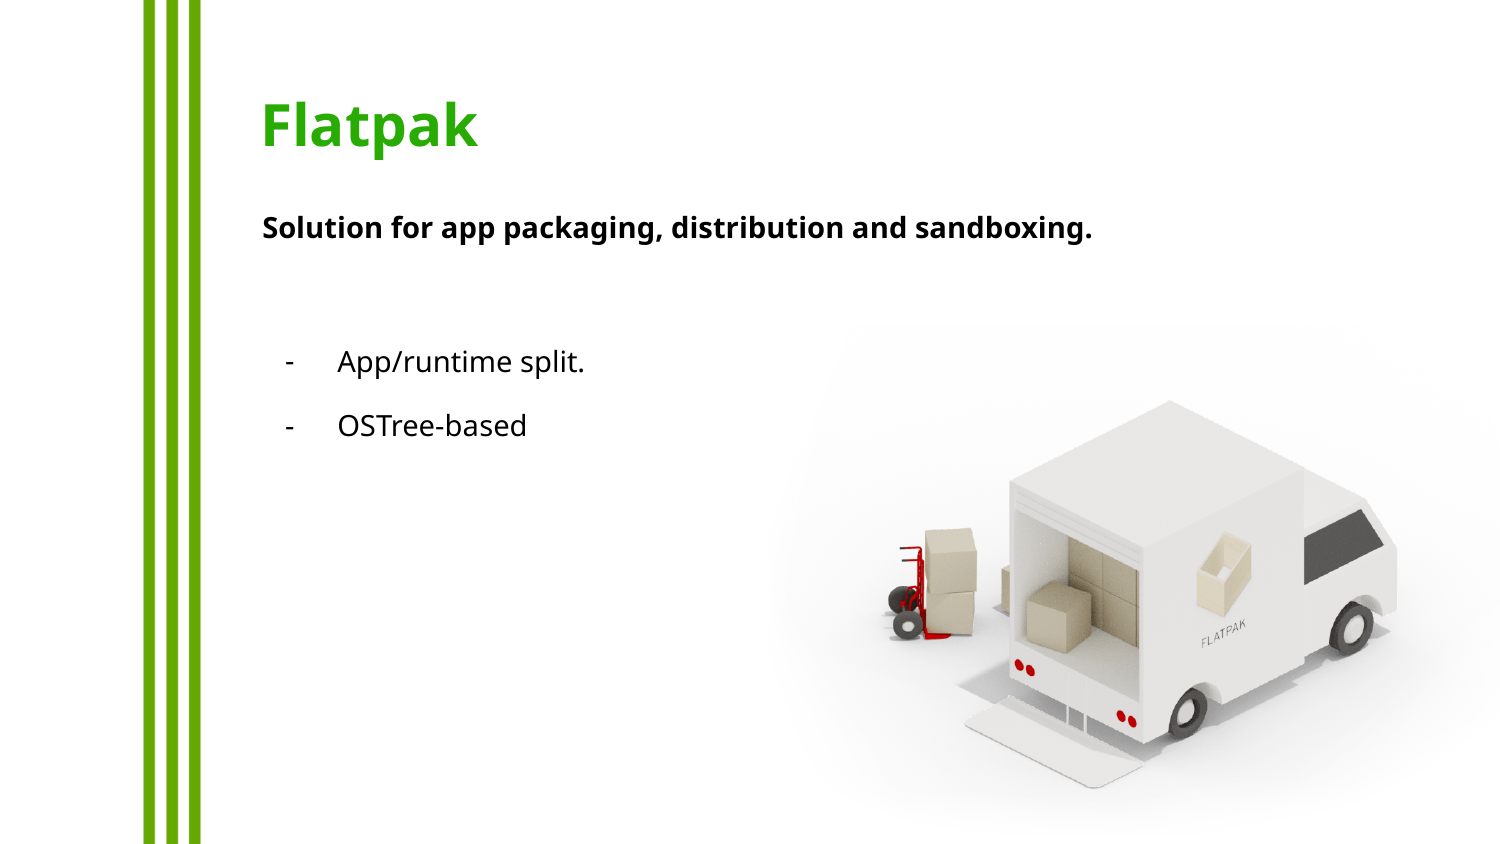

Flatpak
# Solution for app packaging, distribution and sandboxing.
App/runtime split.
OSTree-based